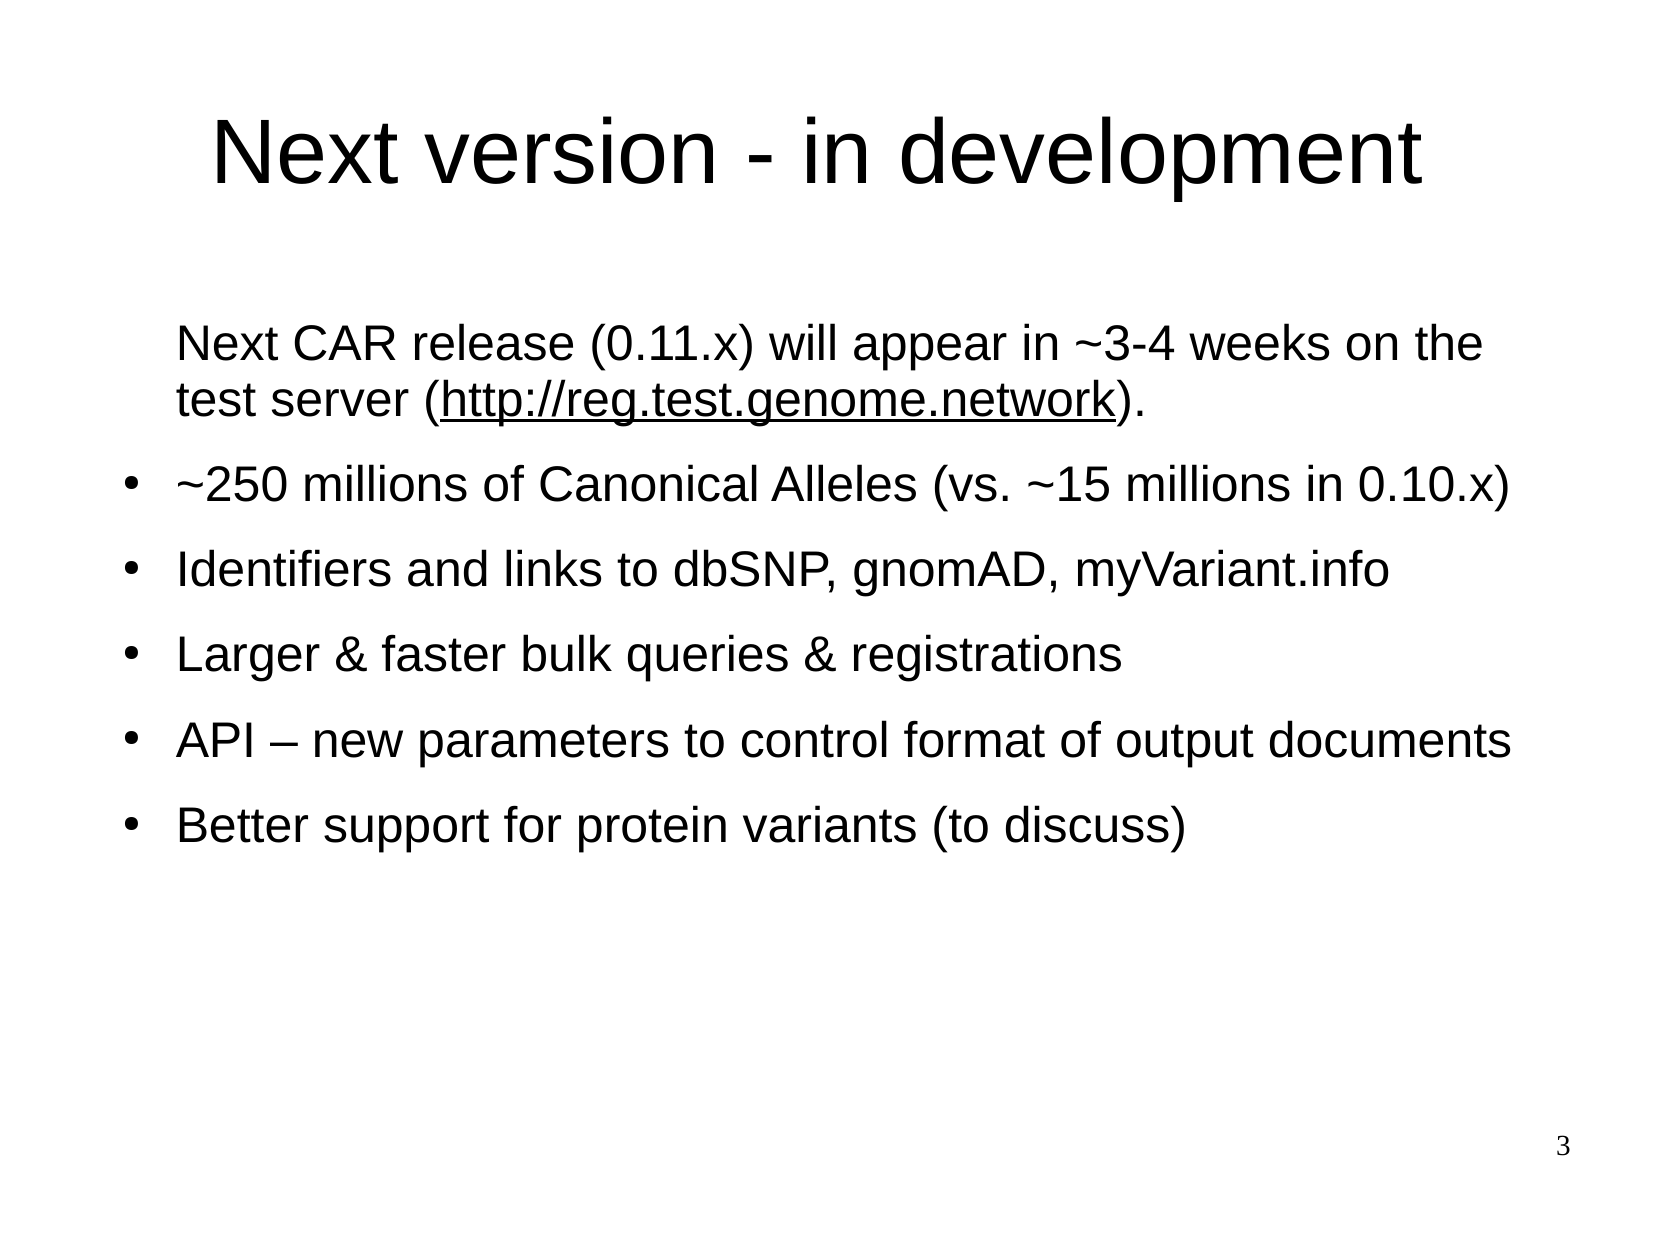

# Next version - in development
Next CAR release (0.11.x) will appear in ~3-4 weeks on the test server (http://reg.test.genome.network).
~250 millions of Canonical Alleles (vs. ~15 millions in 0.10.x)
Identifiers and links to dbSNP, gnomAD, myVariant.info
Larger & faster bulk queries & registrations
API – new parameters to control format of output documents
Better support for protein variants (to discuss)
3